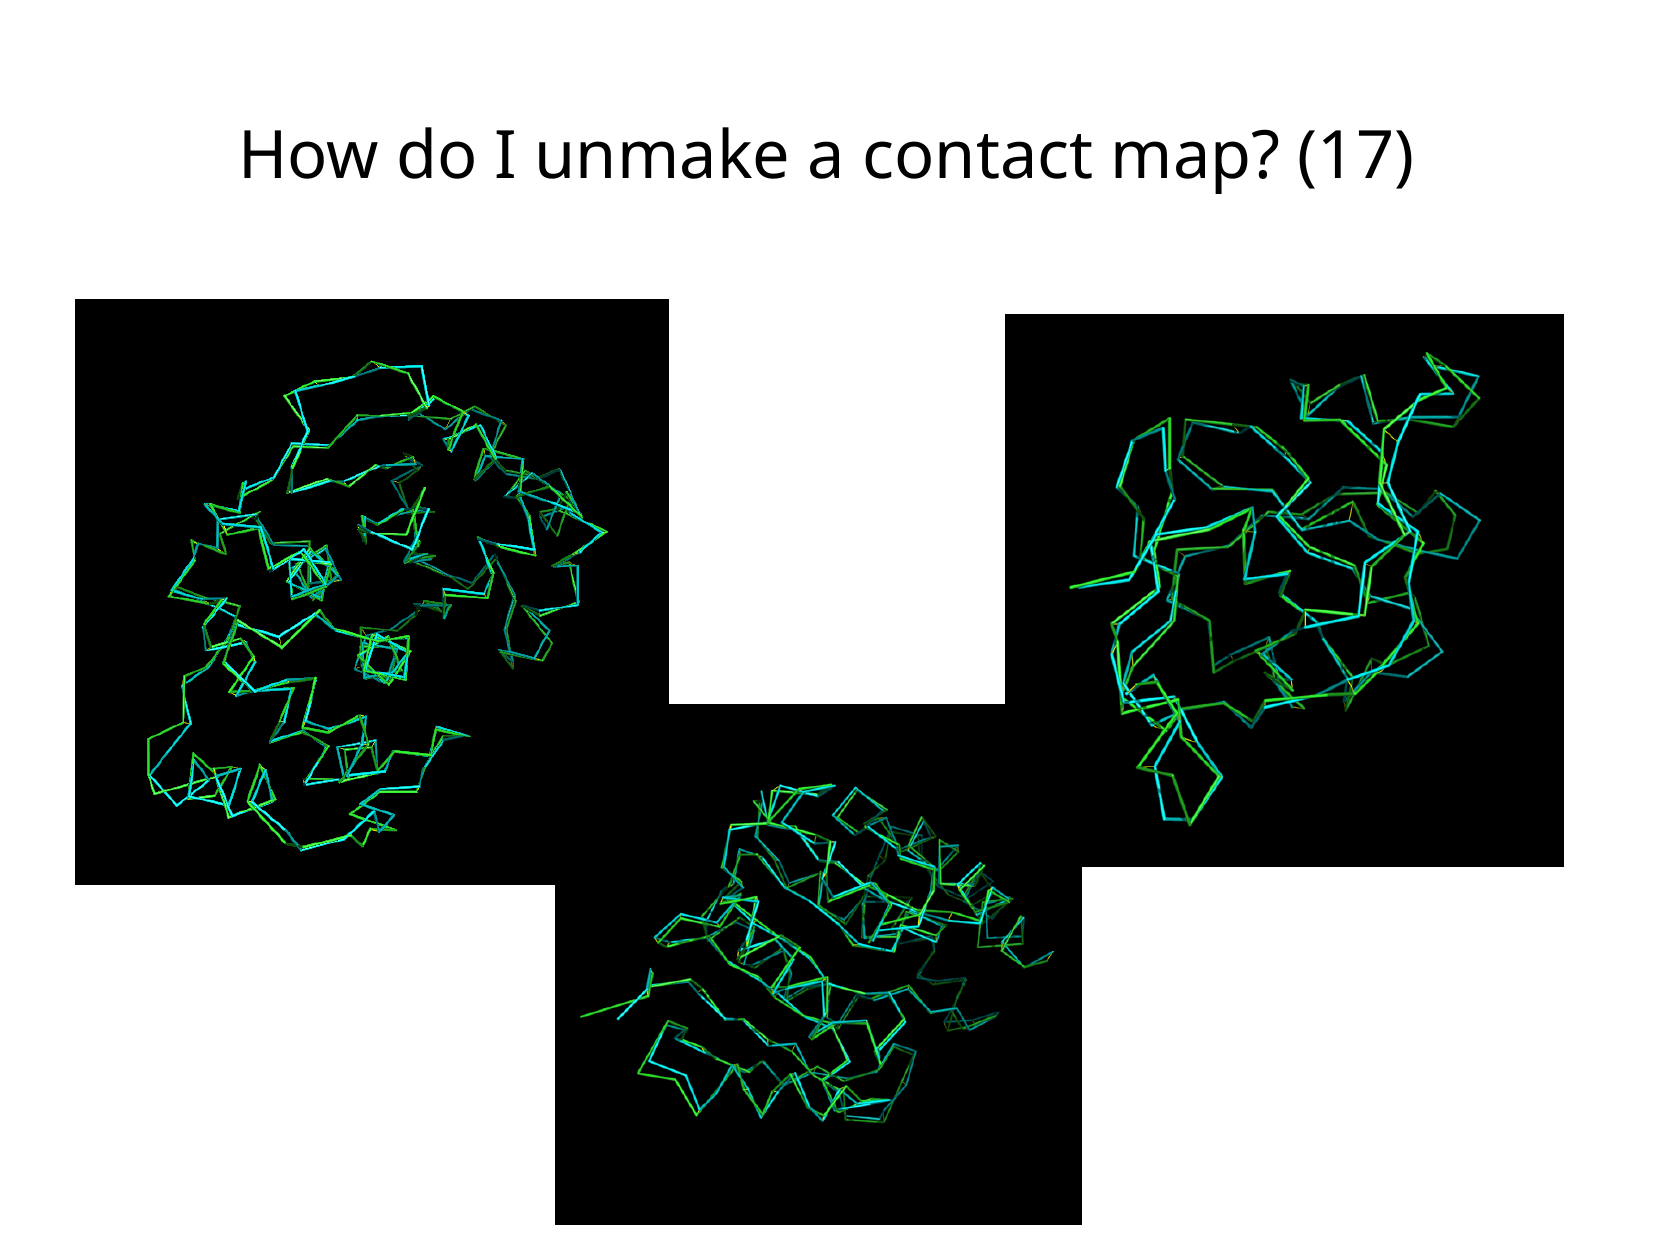

# How do I unmake a contact map? (17)